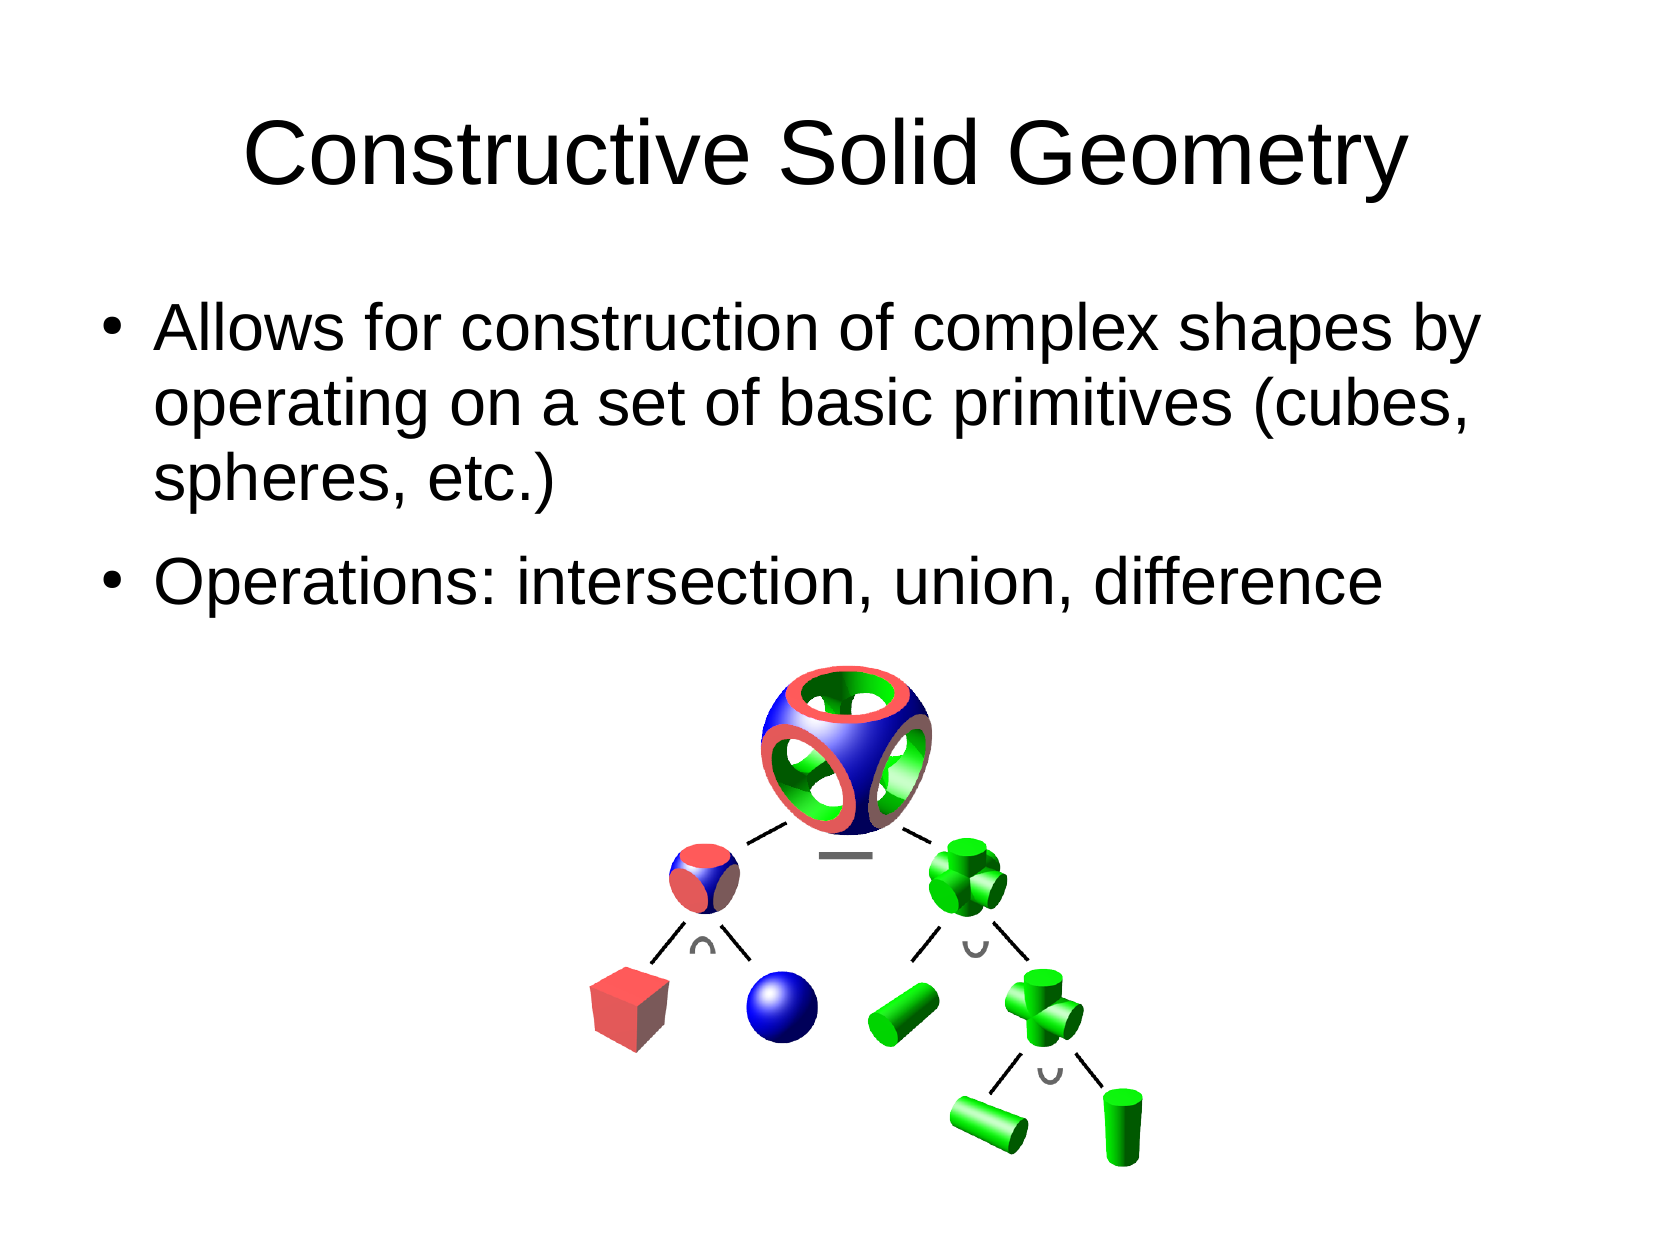

# Constructive Solid Geometry
Allows for construction of complex shapes by operating on a set of basic primitives (cubes, spheres, etc.)
Operations: intersection, union, difference